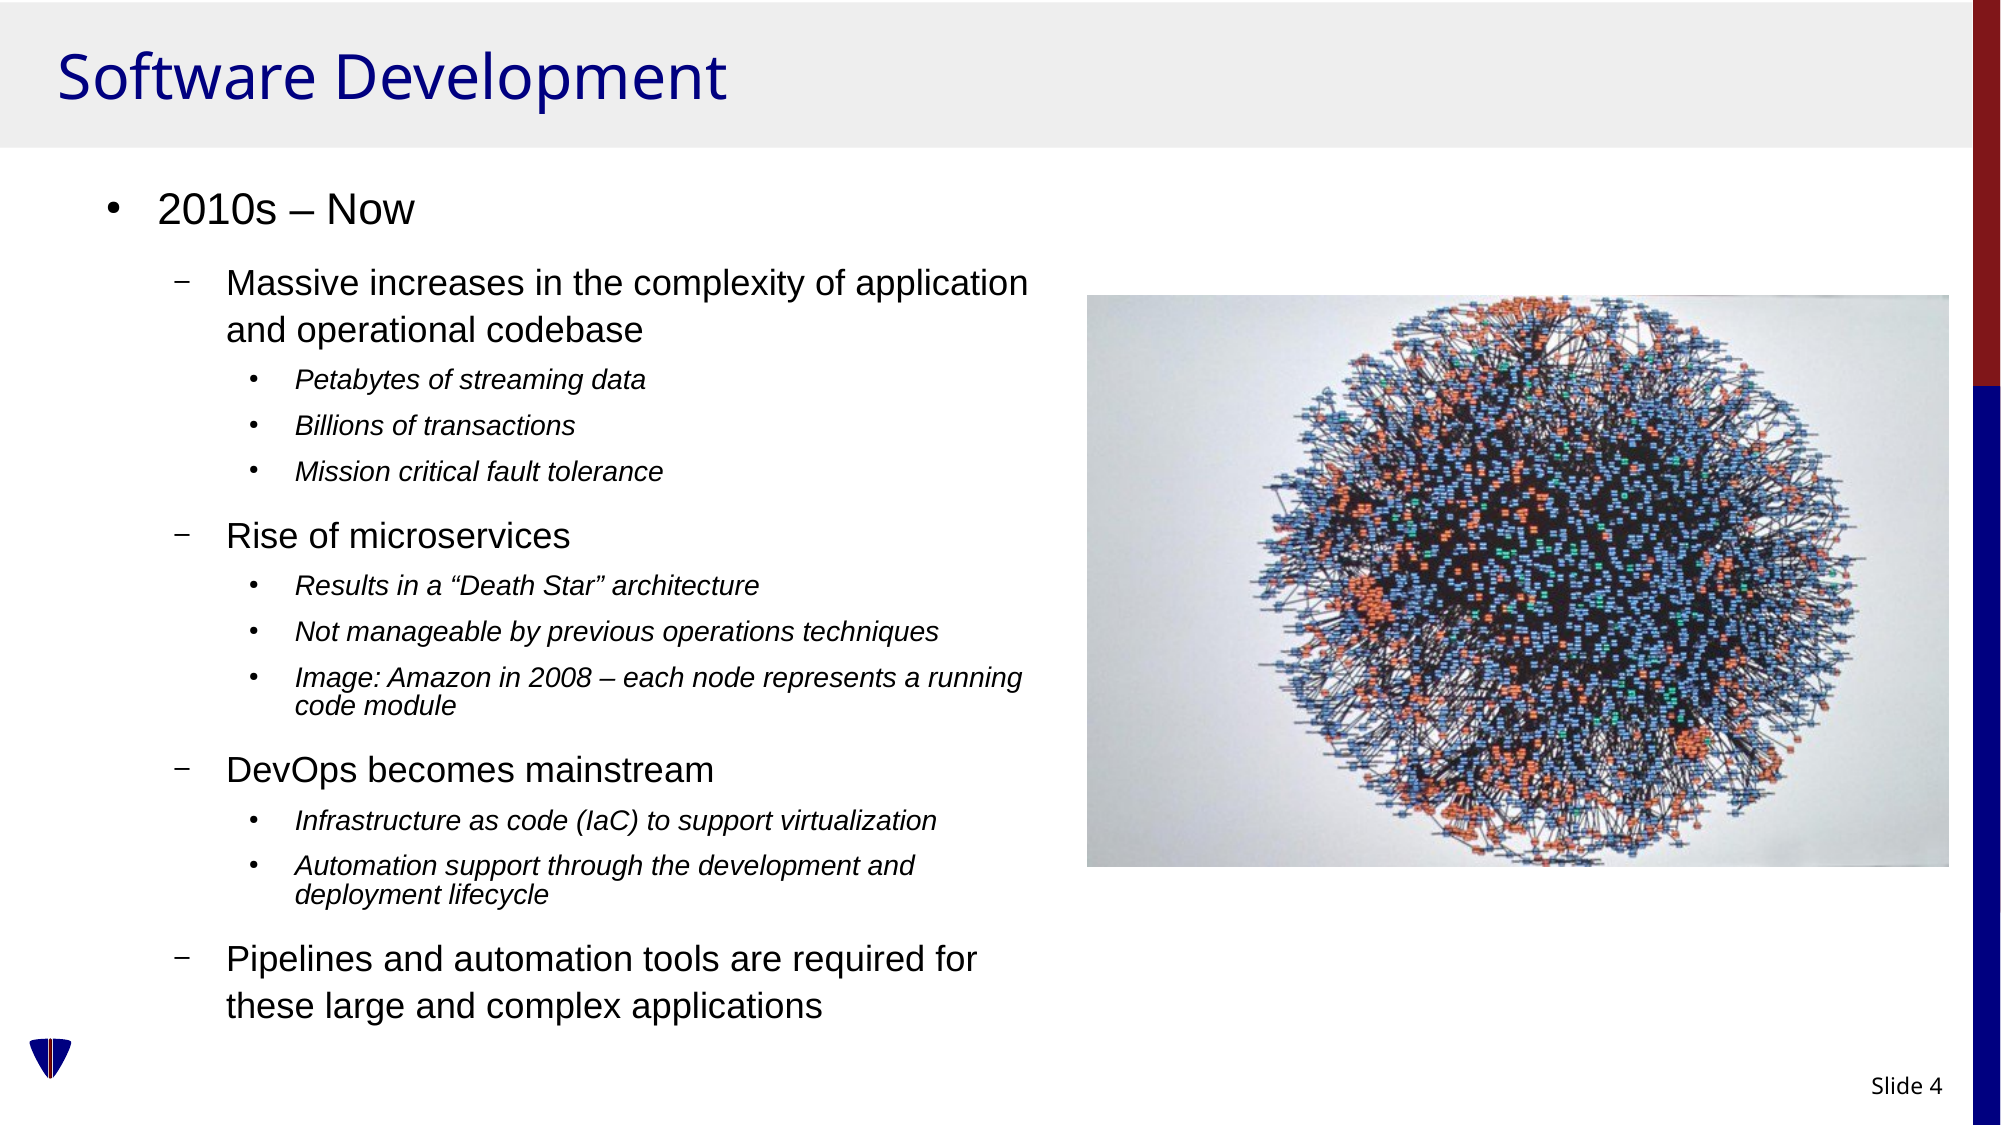

# Software Development
2010s – Now
Massive increases in the complexity of application and operational codebase
Petabytes of streaming data
Billions of transactions
Mission critical fault tolerance
Rise of microservices
Results in a “Death Star” architecture
Not manageable by previous operations techniques
Image: Amazon in 2008 – each node represents a running code module
DevOps becomes mainstream
Infrastructure as code (IaC) to support virtualization
Automation support through the development and deployment lifecycle
Pipelines and automation tools are required for these large and complex applications